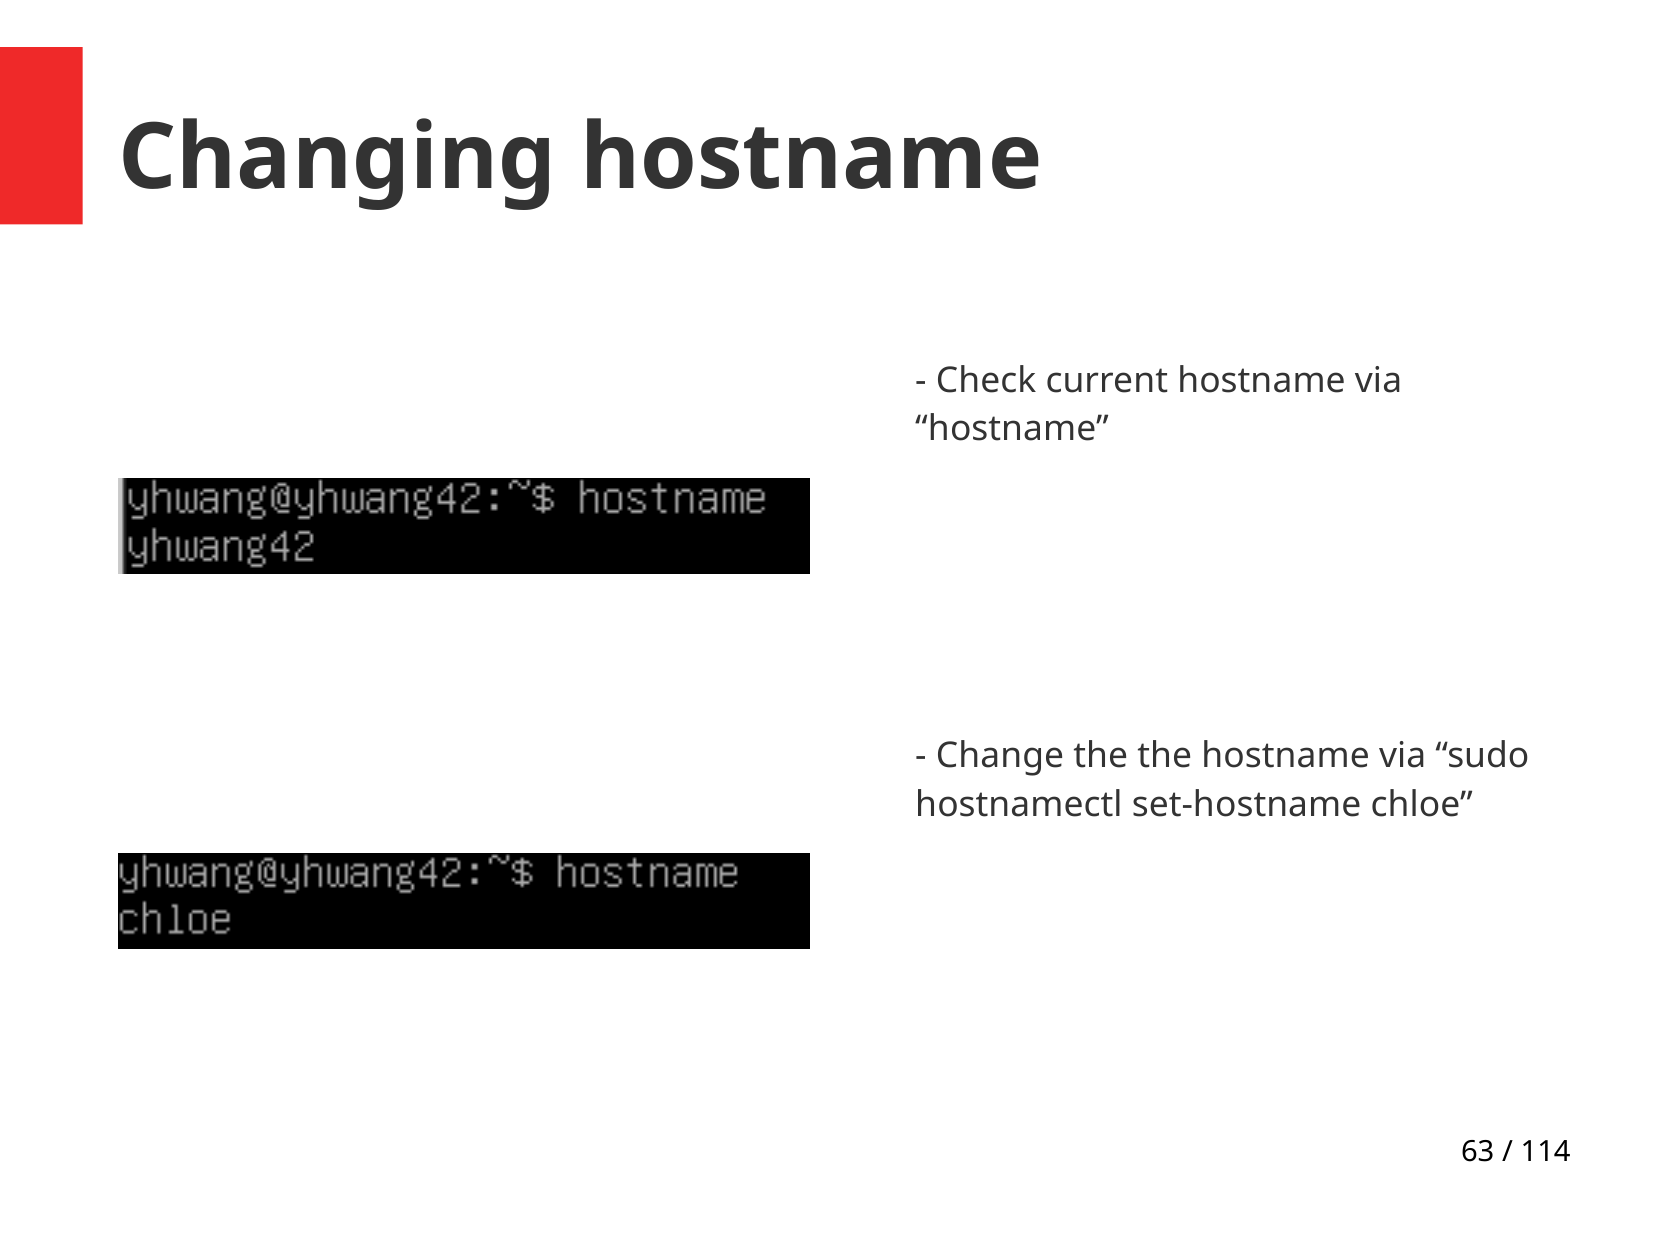

Changing hostname
# - Check current hostname via “hostname”
- Change the the hostname via “sudo hostnamectl set-hostname chloe”
63